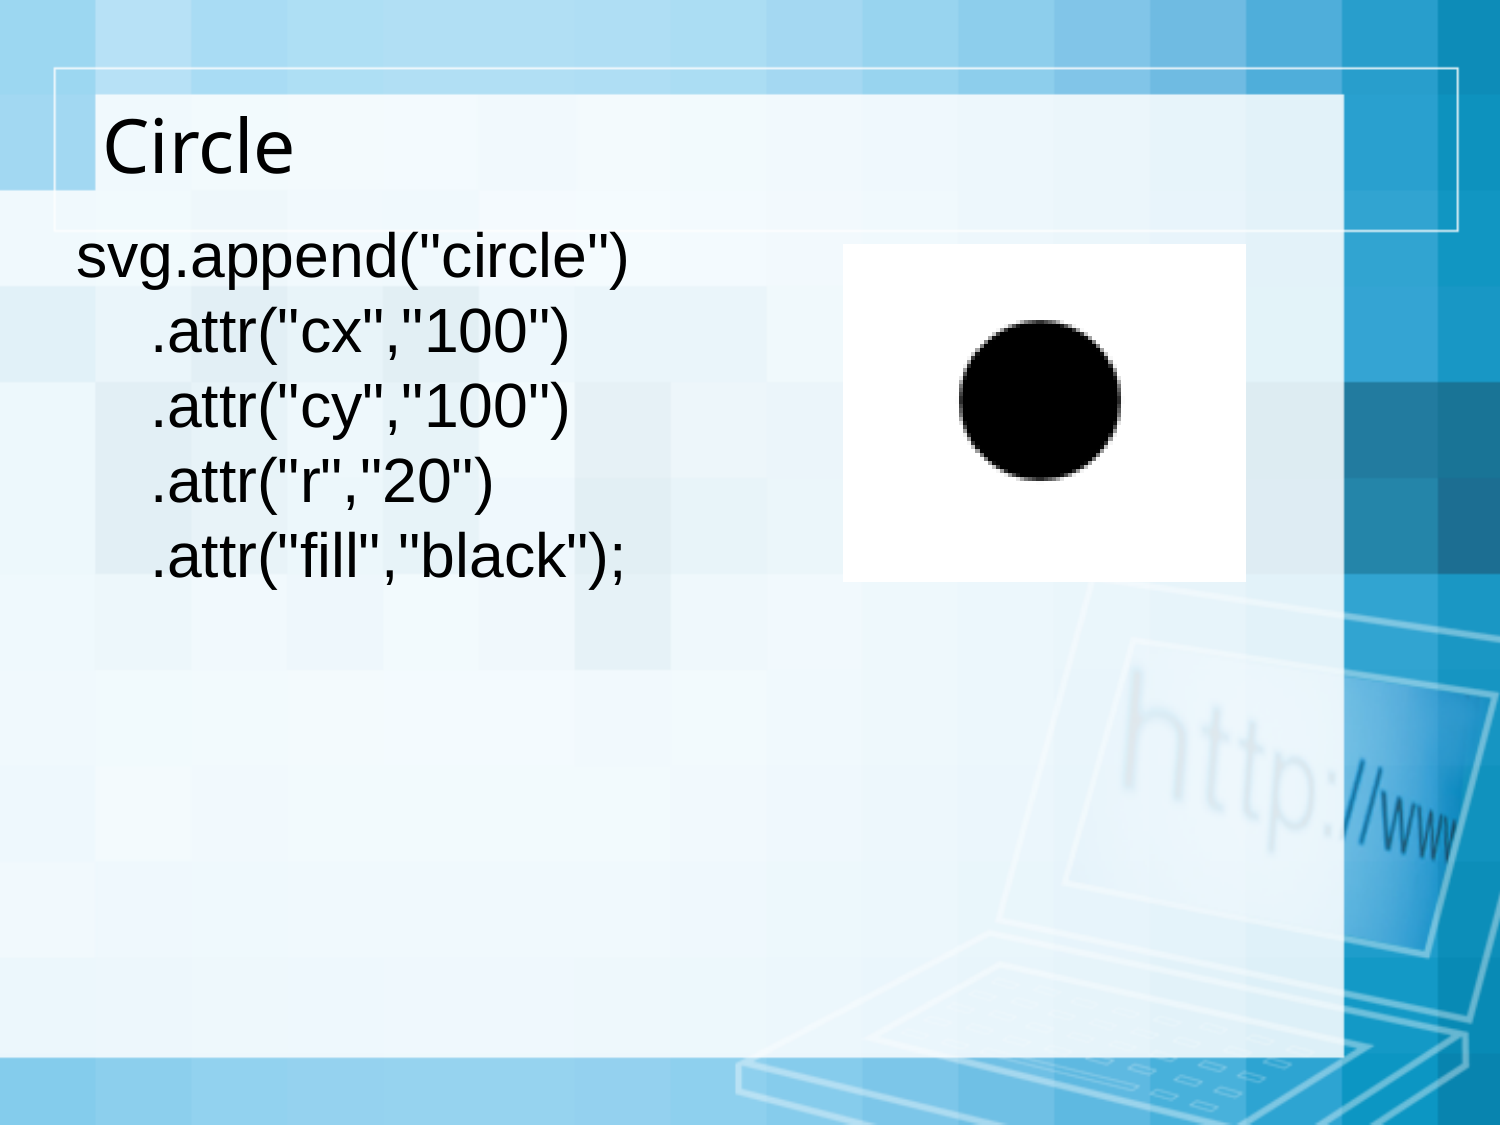

# Circle
svg.append("circle")
	.attr("cx","100")
	.attr("cy","100")
	.attr("r","20")
	.attr("fill","black");